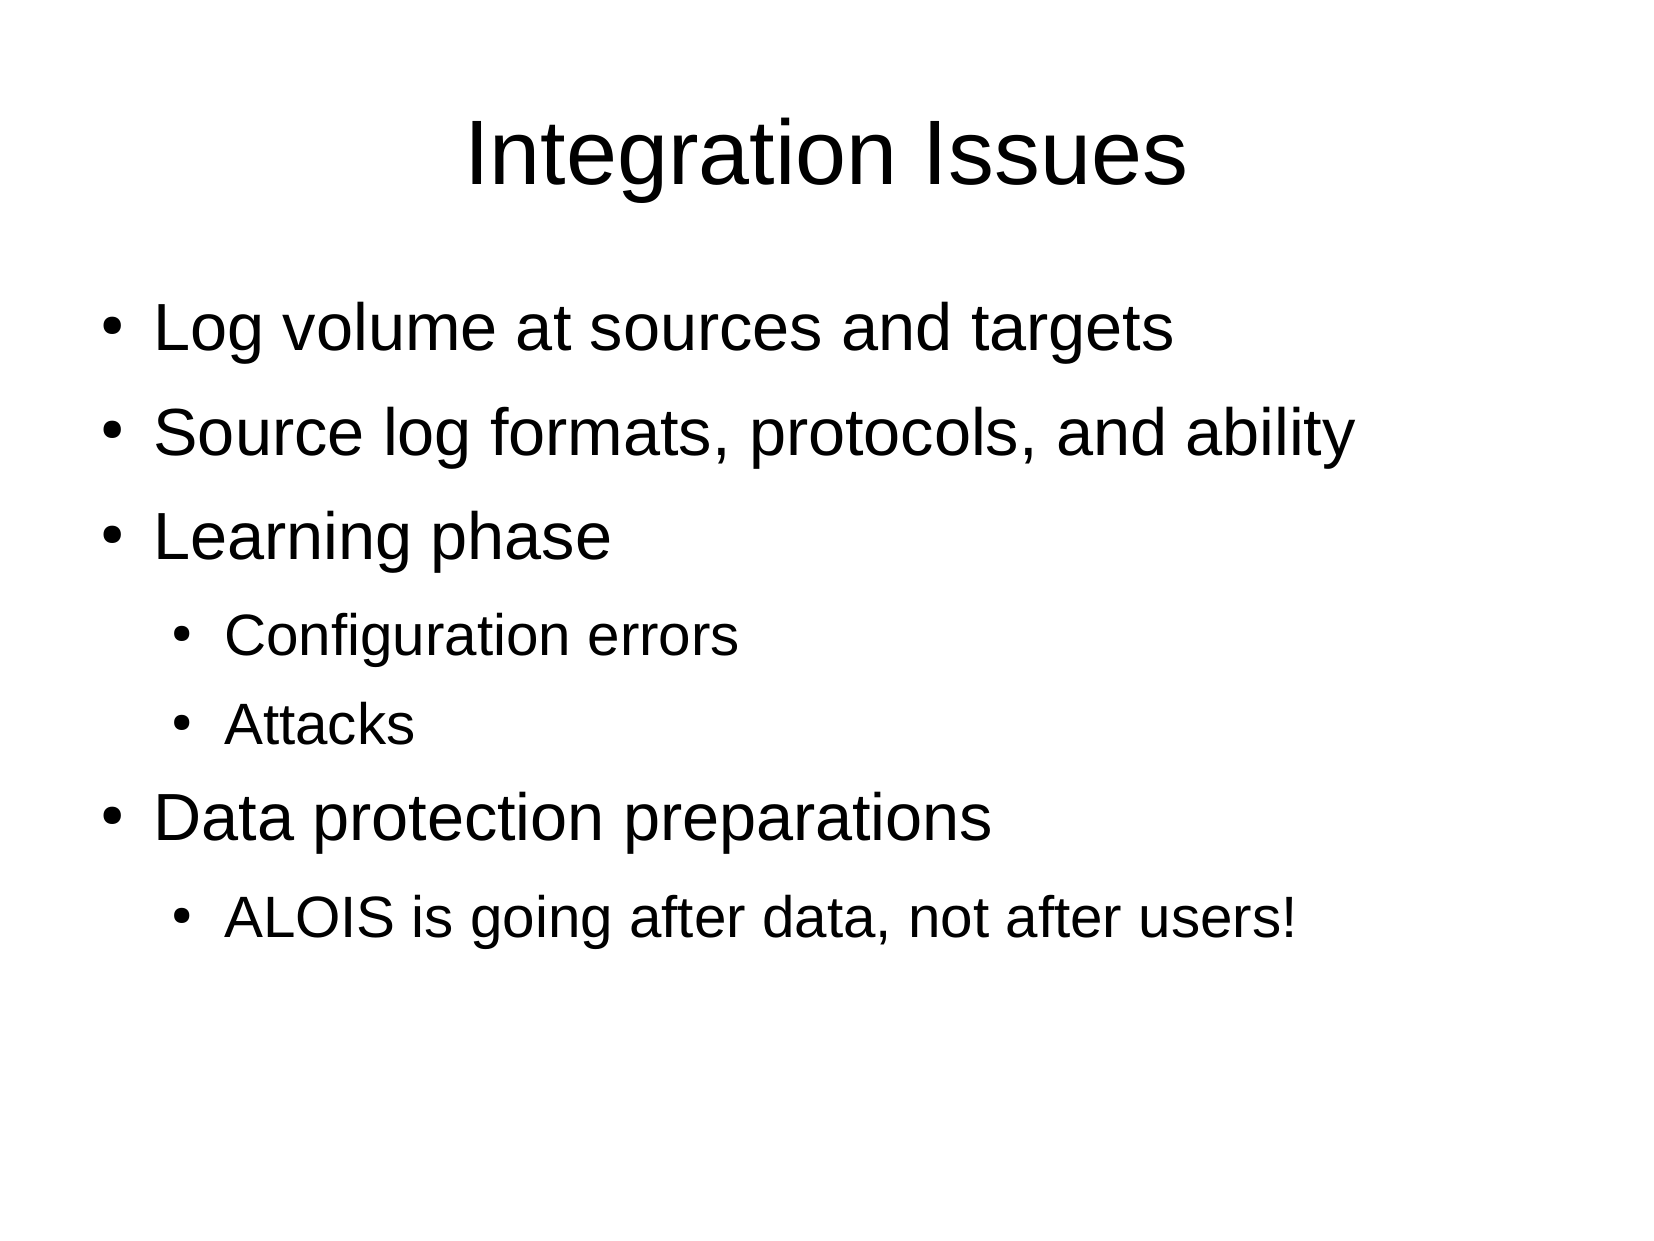

# Integration Issues
Log volume at sources and targets
Source log formats, protocols, and ability
Learning phase
Configuration errors
Attacks
Data protection preparations
ALOIS is going after data, not after users!